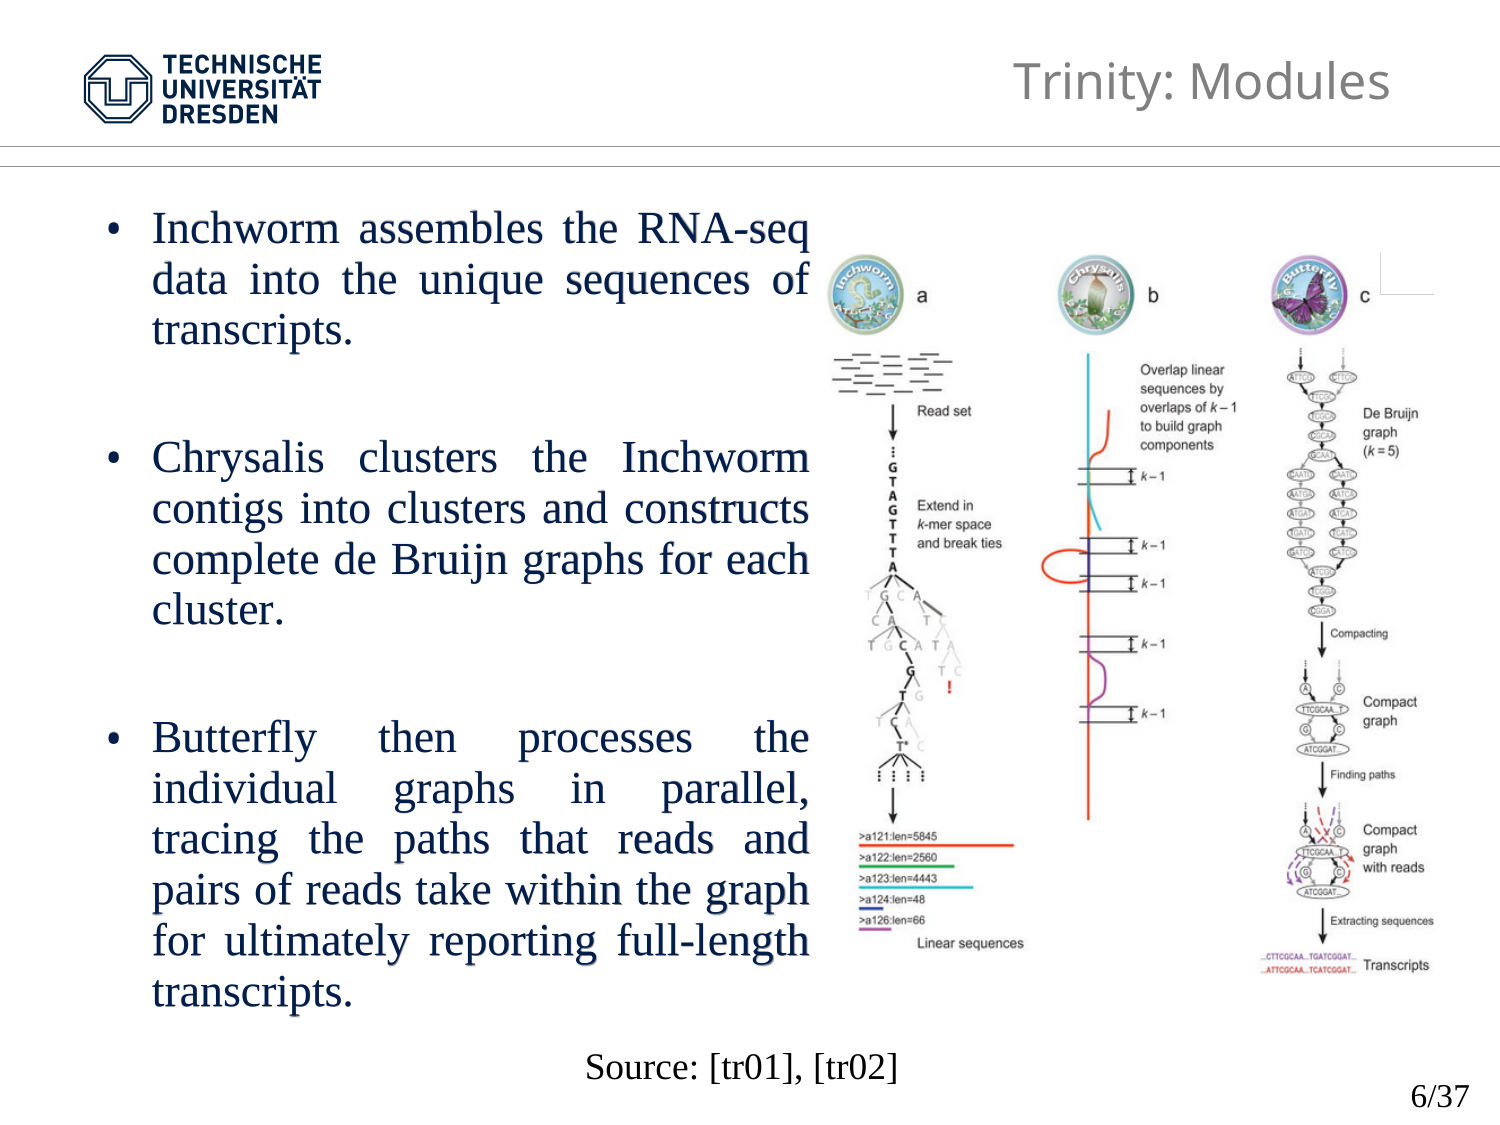

# Trinity: Modules
Inchworm assembles the RNA-seq data into the unique sequences of transcripts.
Chrysalis clusters the Inchworm contigs into clusters and constructs complete de Bruijn graphs for each cluster.
Butterfly then processes the individual graphs in parallel, tracing the paths that reads and pairs of reads take within the graph for ultimately reporting full-length transcripts.
Source: [tr01], [tr02]
6